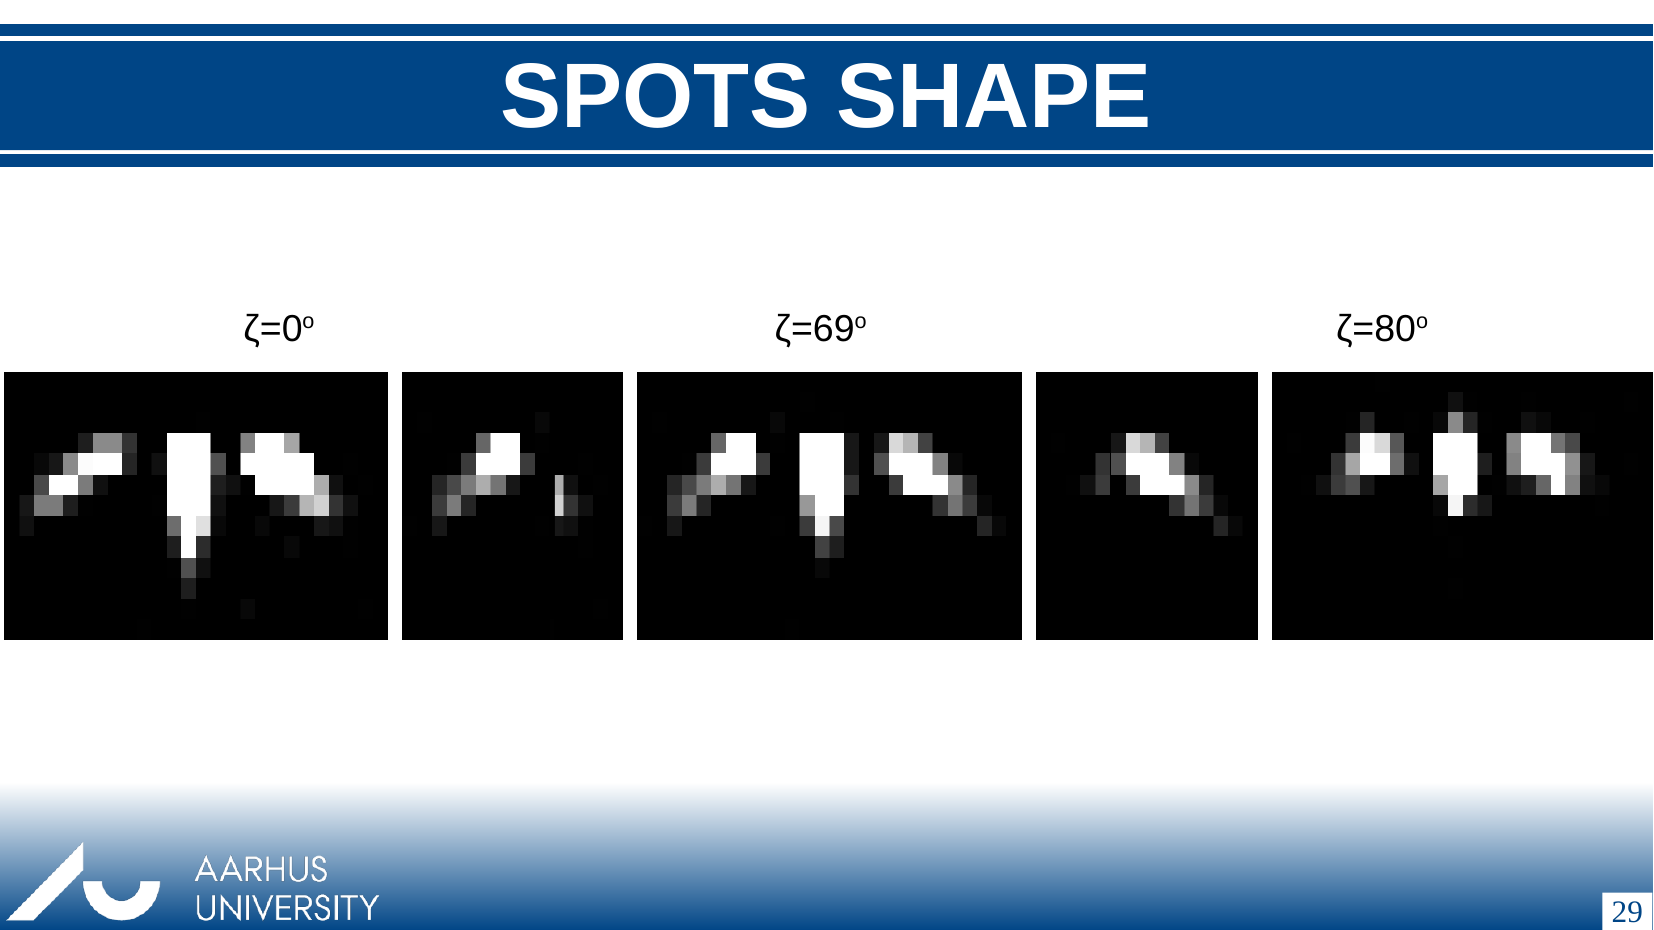

# SPOTS SHAPE
ζ=0o
ζ=69o
ζ=80o
29